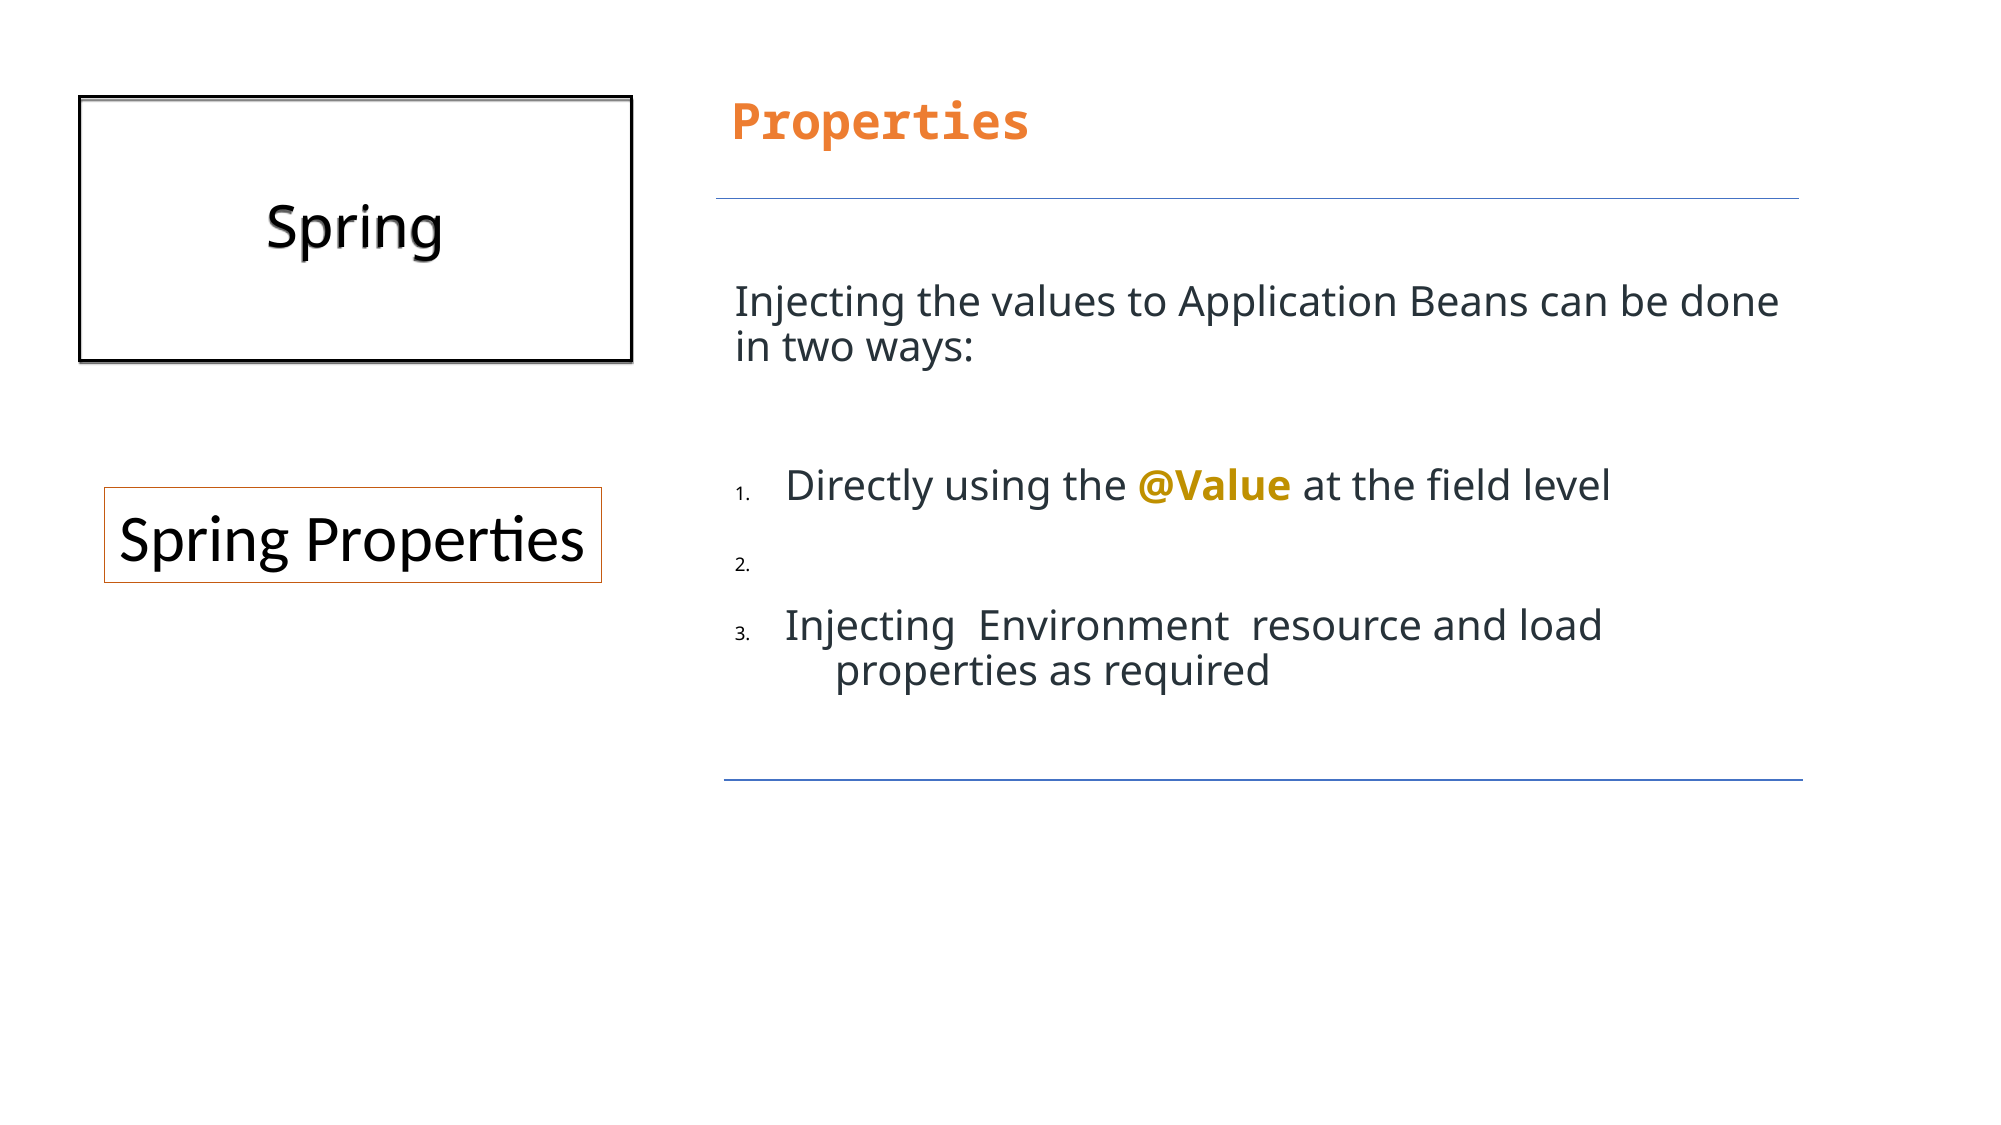

Properties
# Spring
Injecting the values to Application Beans can be done in two ways:
Directly using the @Value at the field level
Injecting Environment resource and load properties as required
Spring Properties